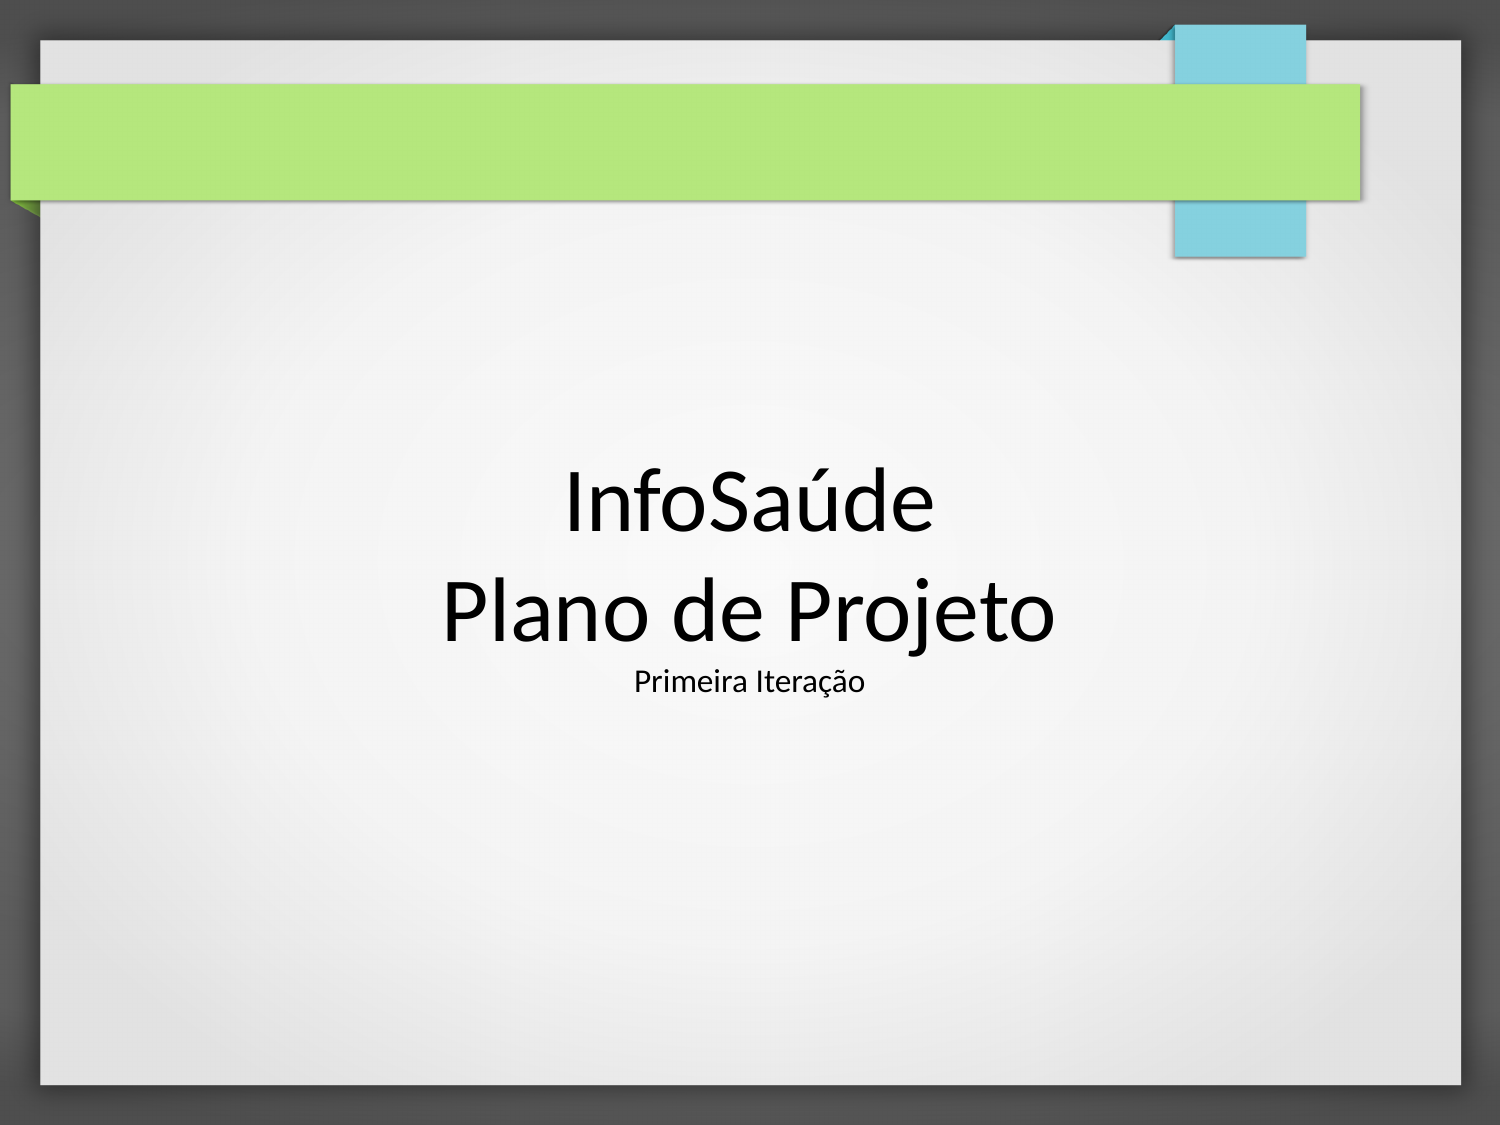

# InfoSaúde Plano de Projeto Primeira Iteração